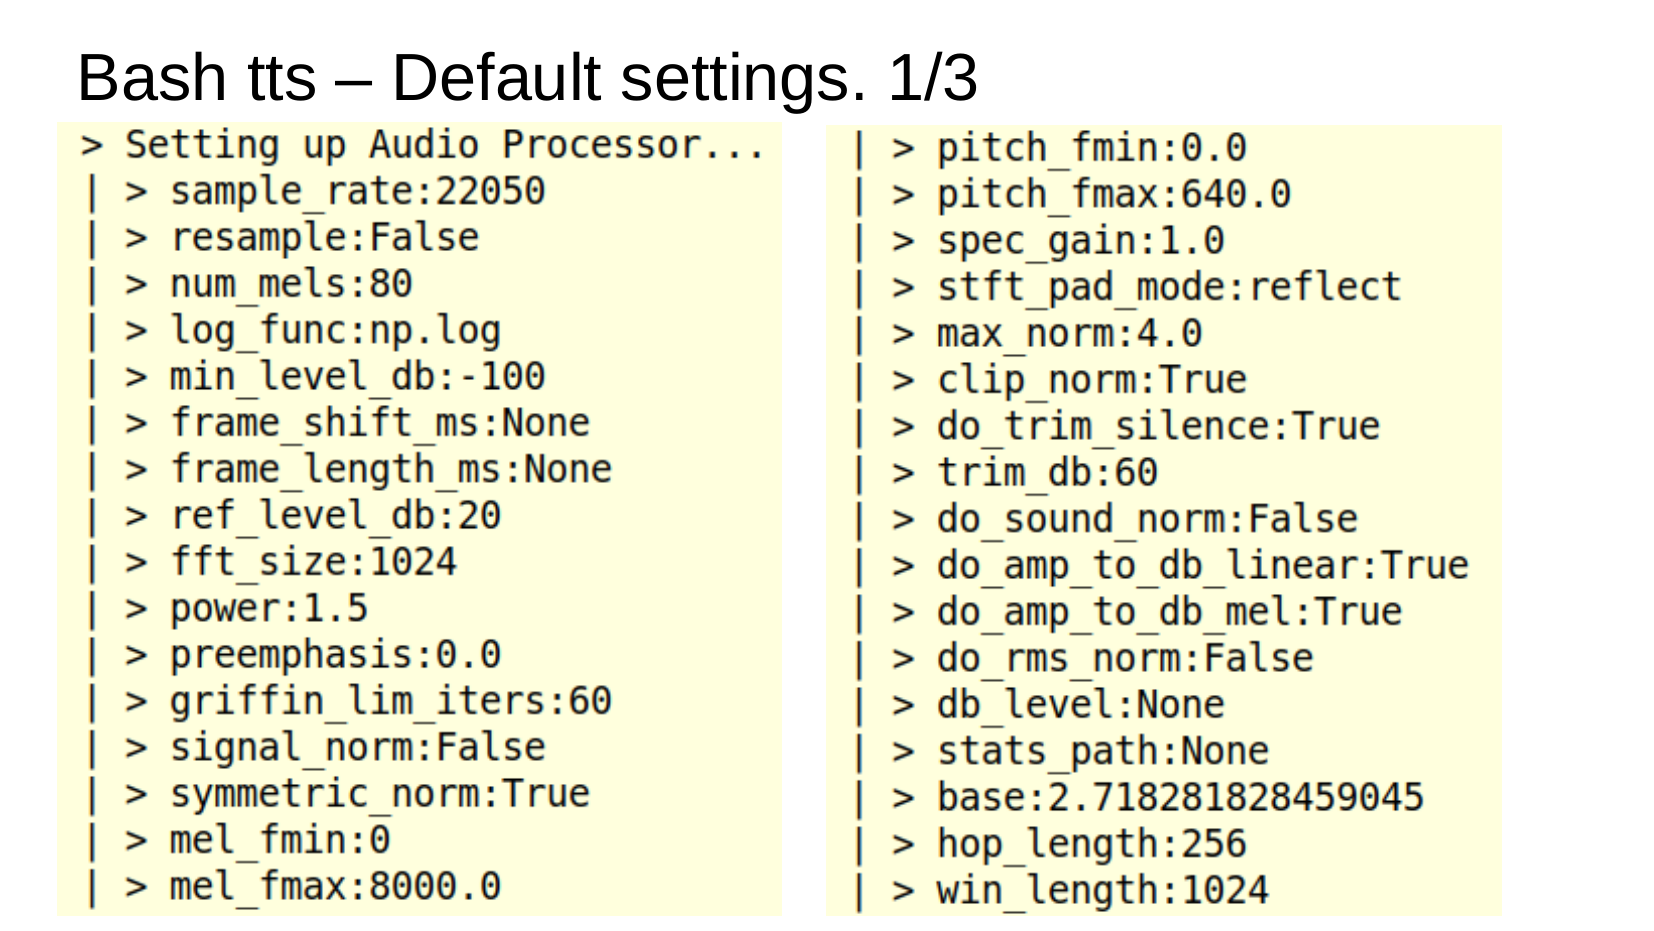

# Bash tts – Default settings. 1/3